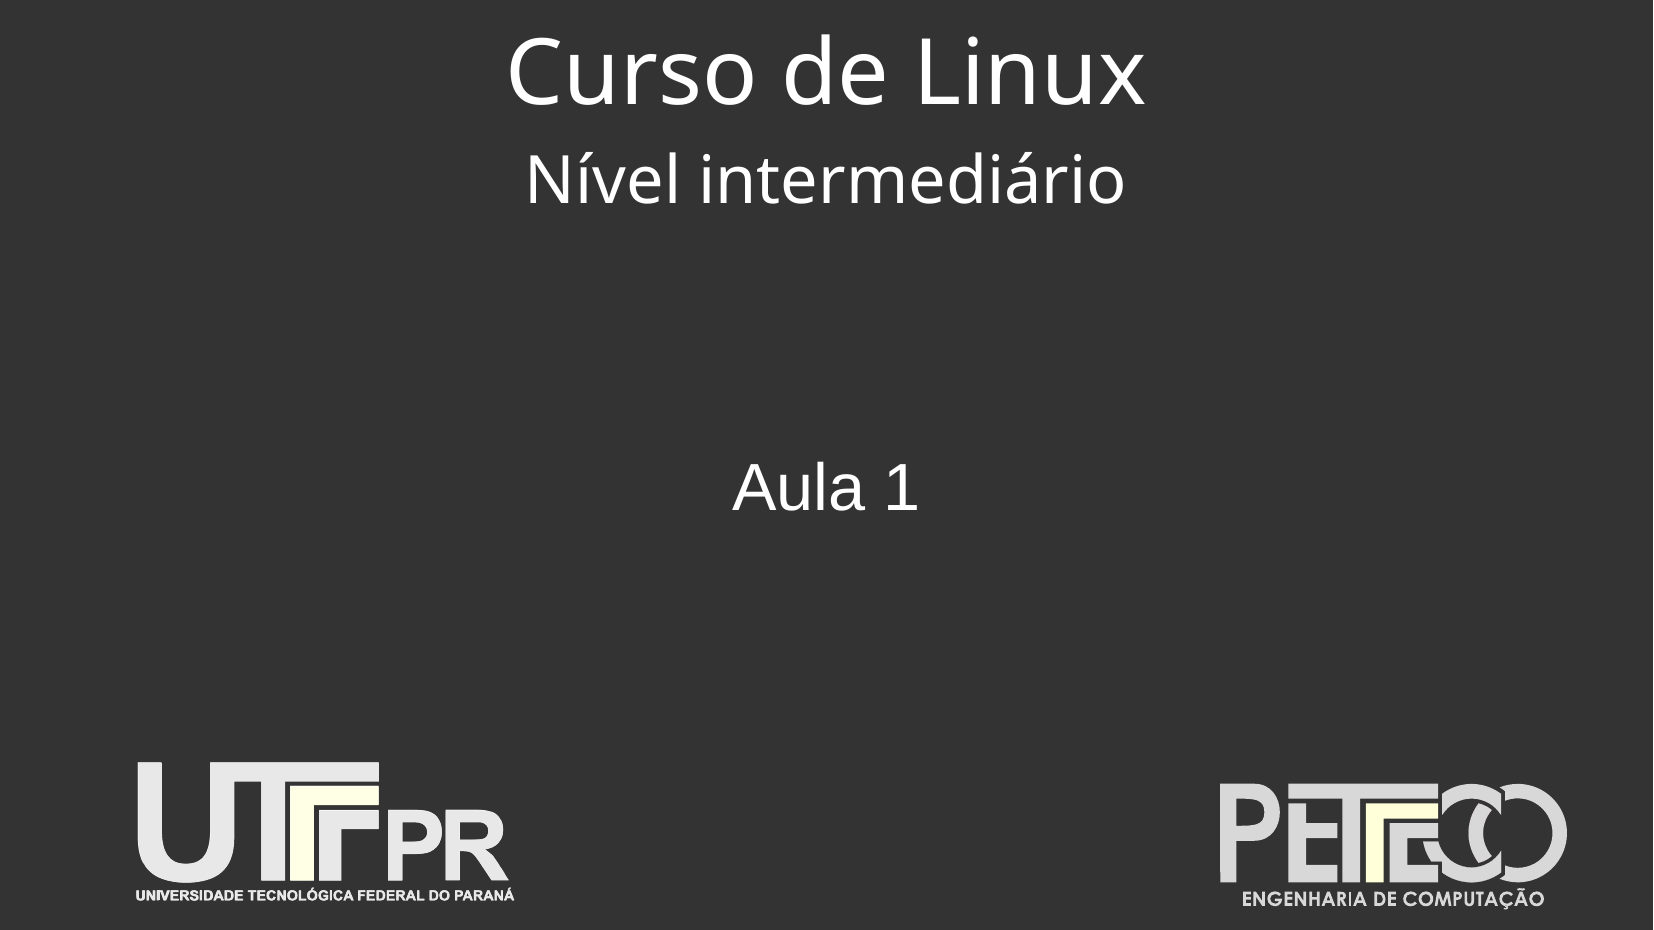

# Curso de Linux Nível intermediário
Aula 1